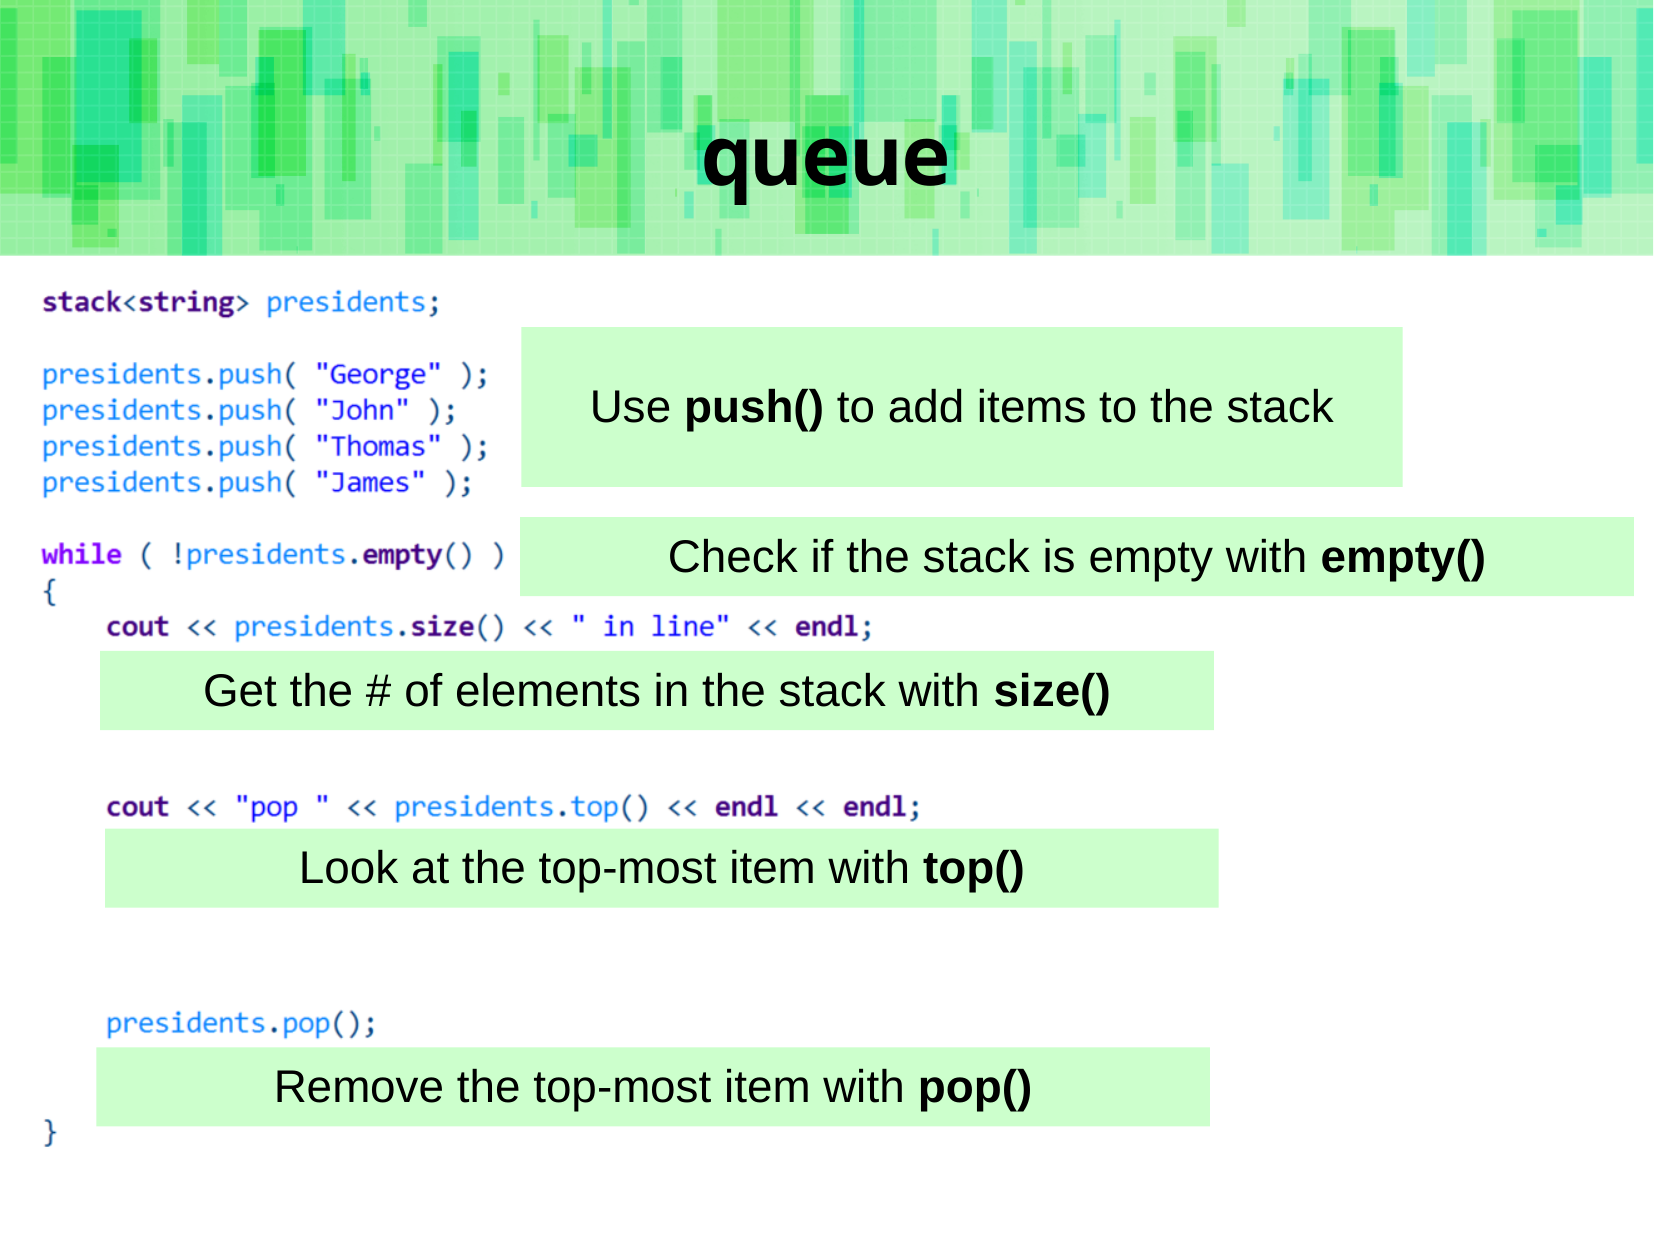

# queue
Use push() to add items to the stack
Check if the stack is empty with empty()
Get the # of elements in the stack with size()
Look at the top-most item with top()
Remove the top-most item with pop()